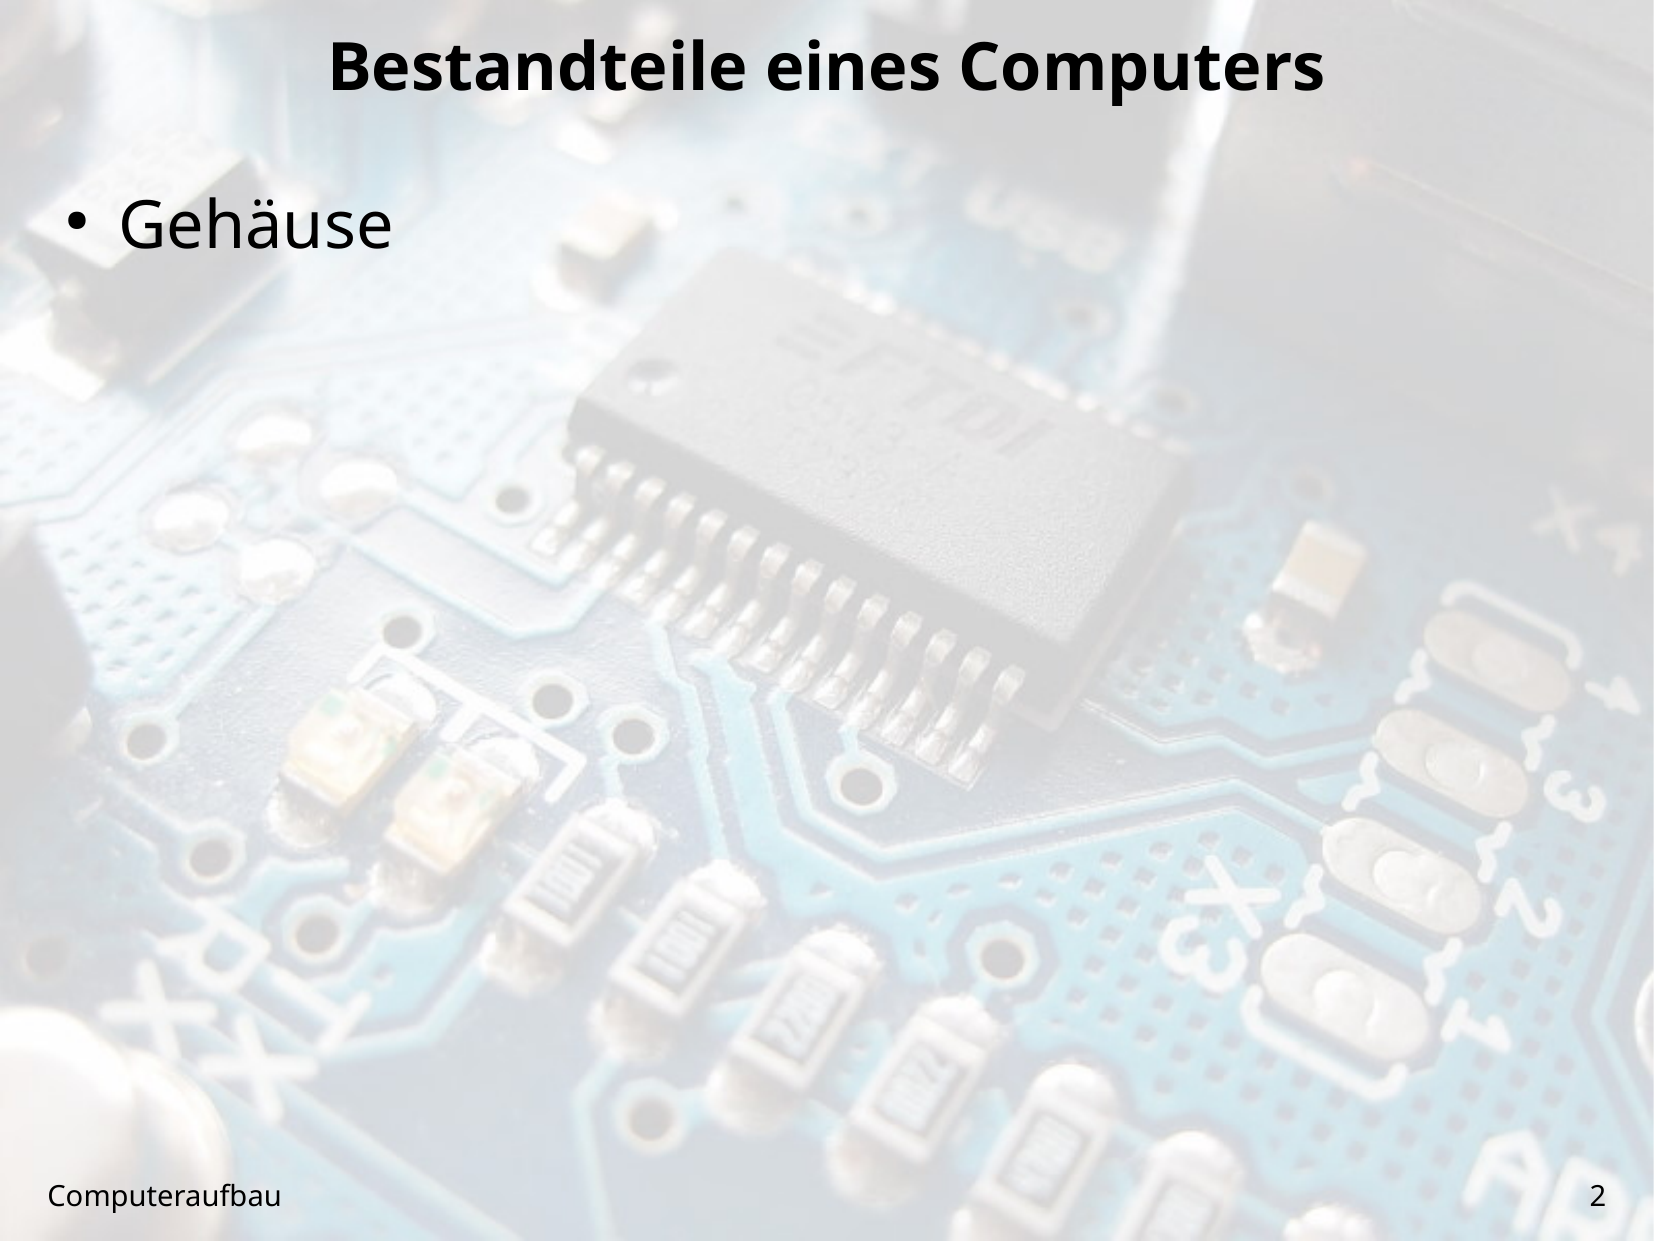

# Bestandteile eines Computers
Gehäuse
Computeraufbau
2